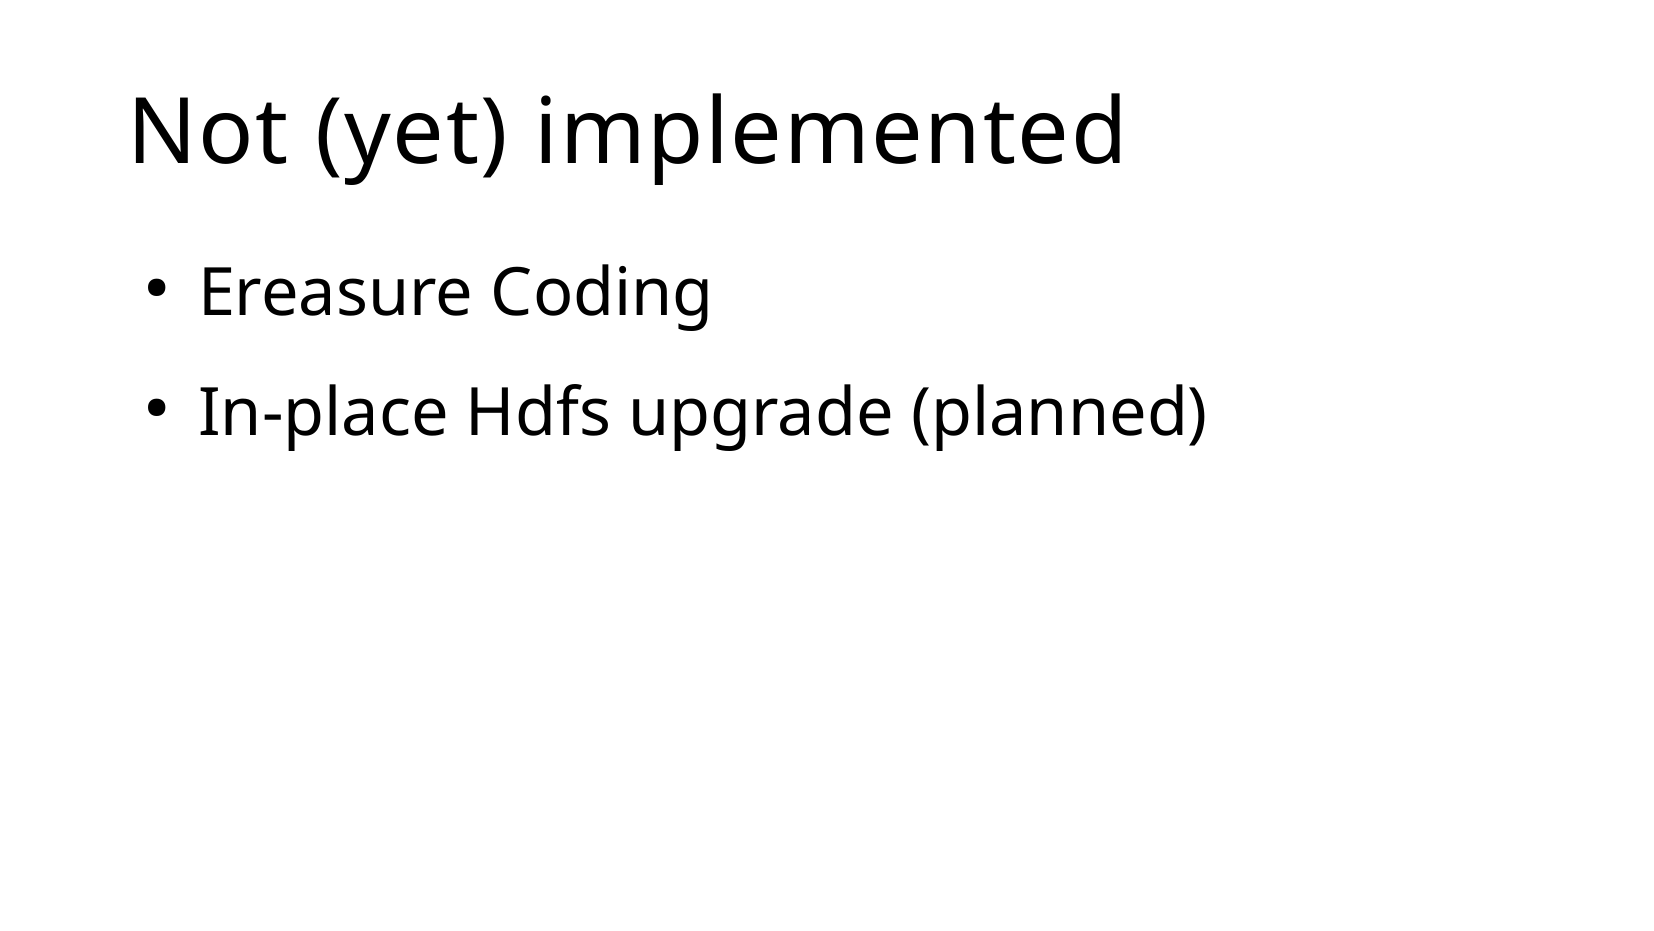

# Not (yet) implemented
Ereasure Coding
In-place Hdfs upgrade (planned)